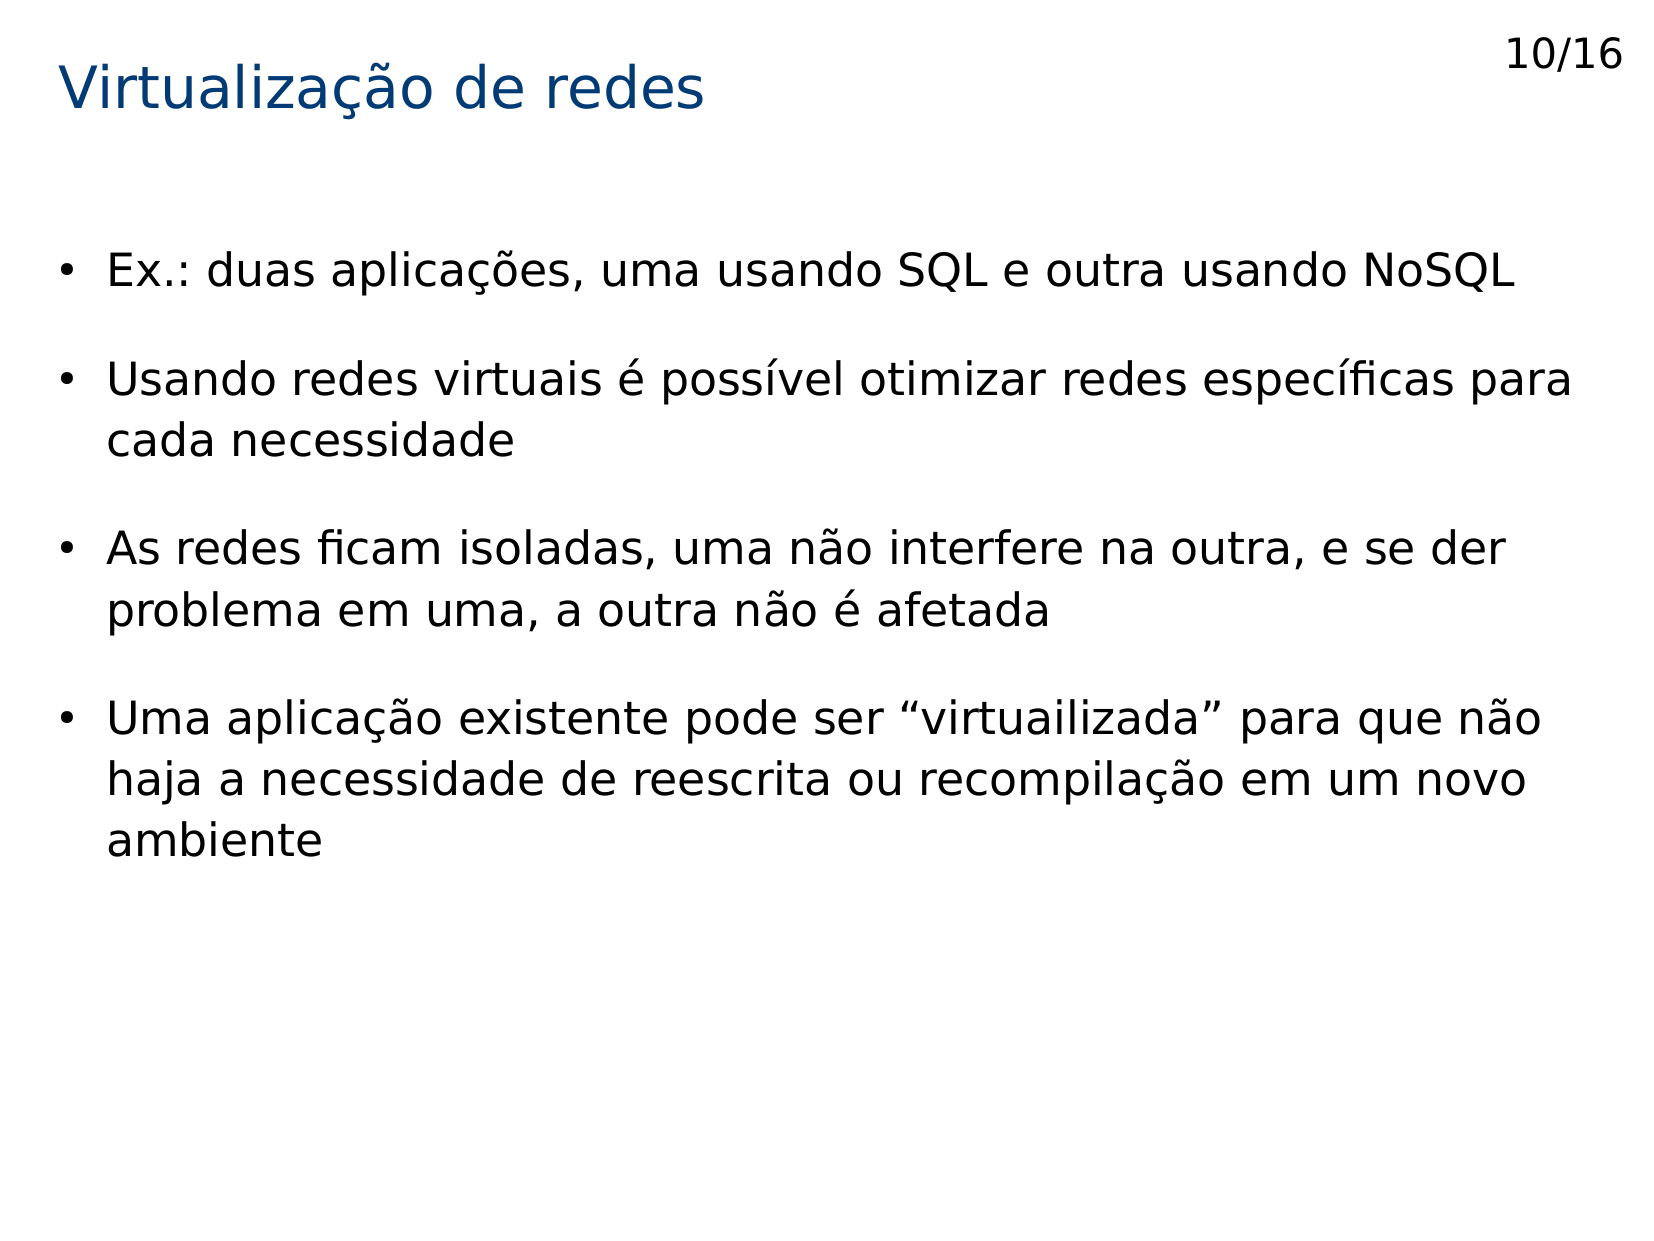

# Virtualização de redes
10
Ex.: duas aplicações, uma usando SQL e outra usando NoSQL
Usando redes virtuais é possível otimizar redes específicas para cada necessidade
As redes ficam isoladas, uma não interfere na outra, e se der problema em uma, a outra não é afetada
Uma aplicação existente pode ser “virtuailizada” para que não haja a necessidade de reescrita ou recompilação em um novo ambiente